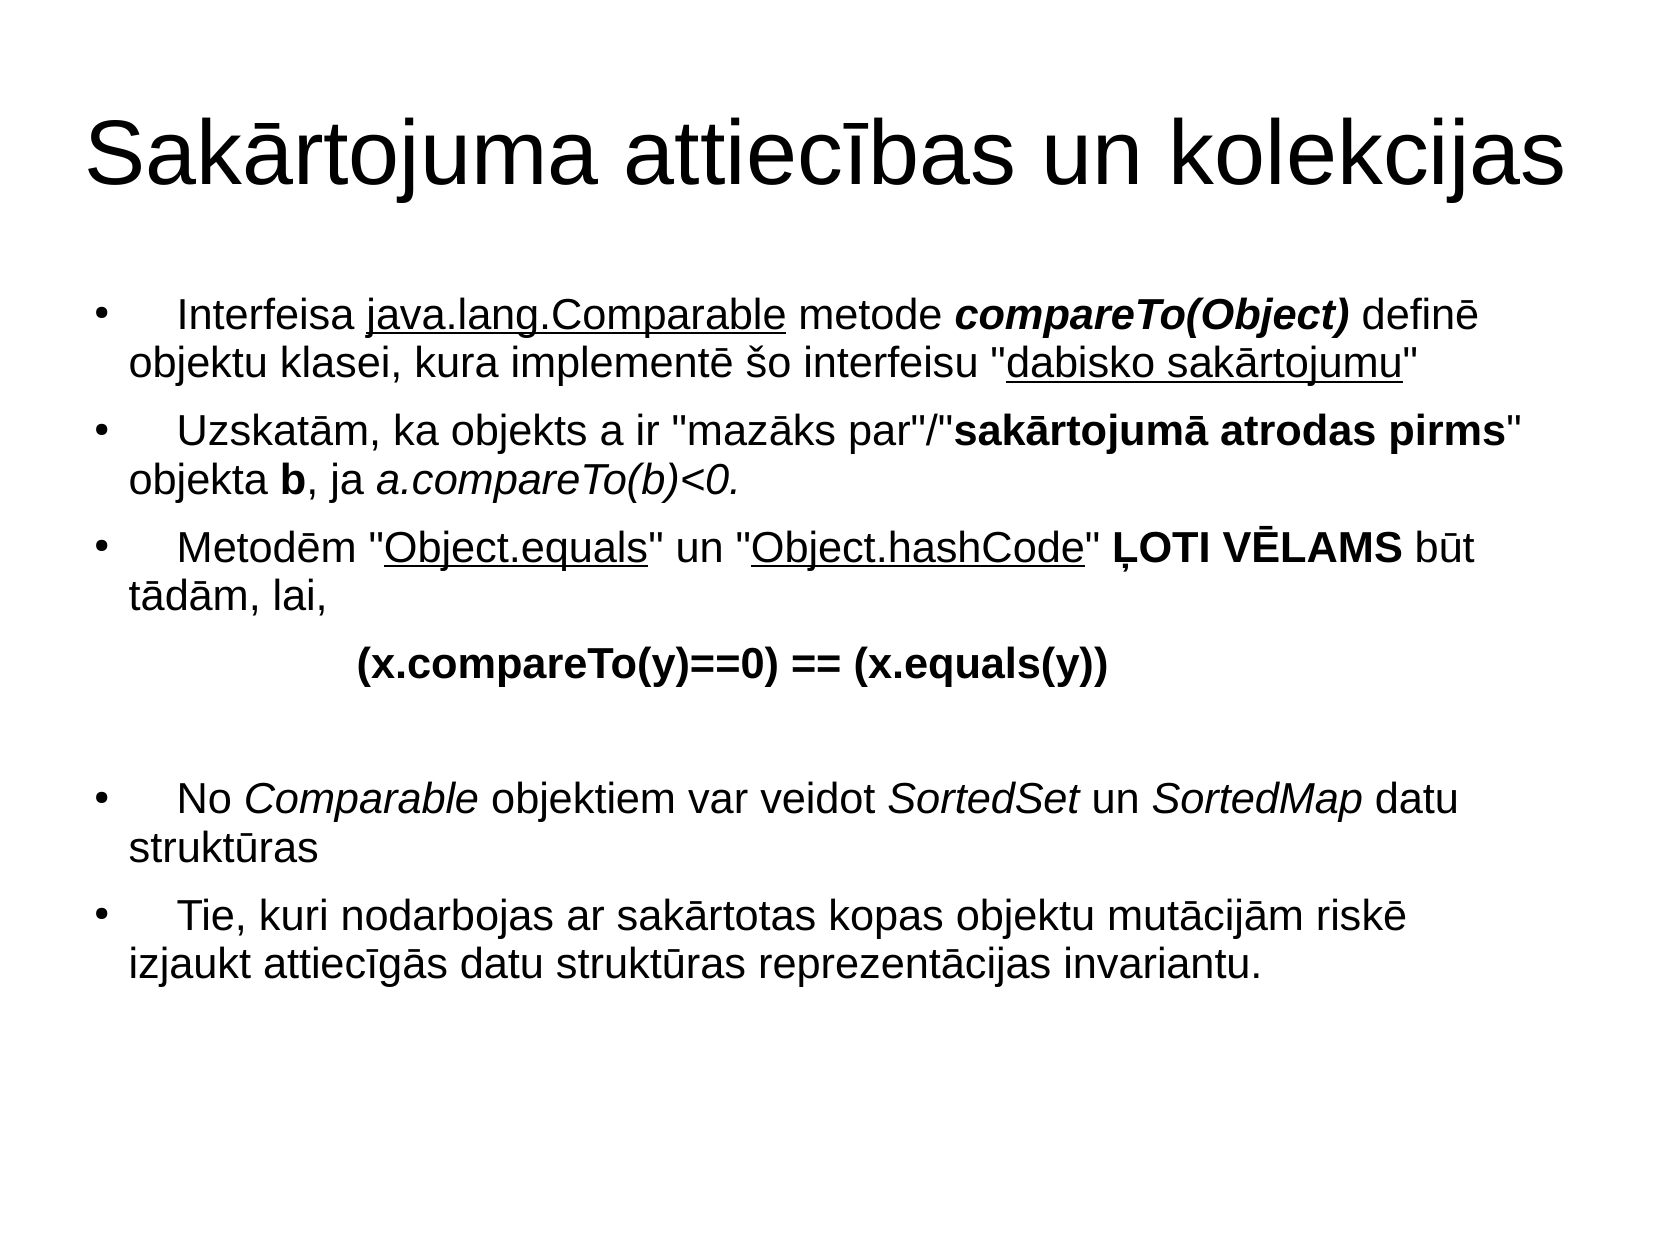

# Sakārtojuma attiecības un kolekcijas
 Interfeisa java.lang.Comparable metode compareTo(Object) definē objektu klasei, kura implementē šo interfeisu "dabisko sakārtojumu"
 Uzskatām, ka objekts a ir "mazāks par"/"sakārtojumā atrodas pirms" objekta b, ja a.compareTo(b)<0.
 Metodēm "Object.equals" un "Object.hashCode" ĻOTI VĒLAMS būt tādām, lai,
 (x.compareTo(y)==0) == (x.equals(y))
 No Comparable objektiem var veidot SortedSet un SortedMap datu struktūras
 Tie, kuri nodarbojas ar sakārtotas kopas objektu mutācijām riskē izjaukt attiecīgās datu struktūras reprezentācijas invariantu.